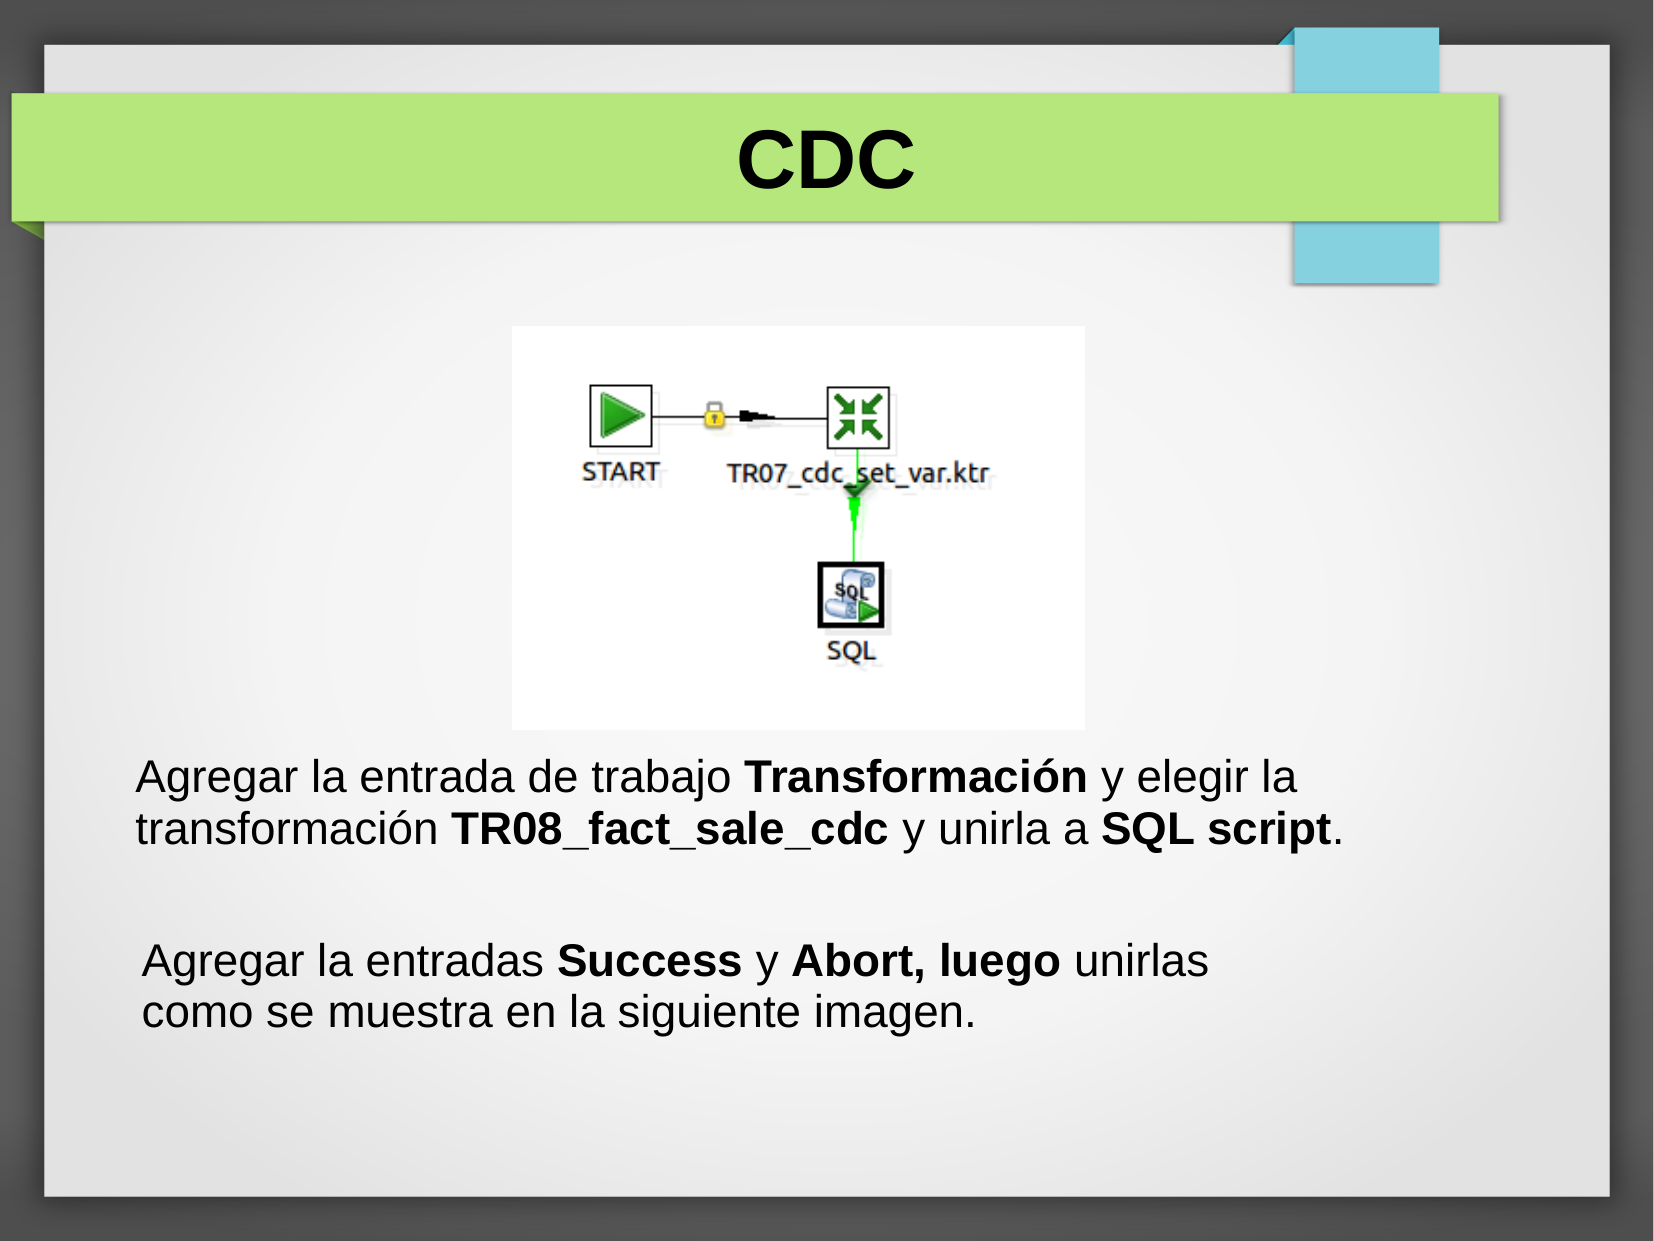

# CDC
Agregar la entrada de trabajo Transformación y elegir la transformación TR08_fact_sale_cdc y unirla a SQL script.
Agregar la entradas Success y Abort, luego unirlas como se muestra en la siguiente imagen.